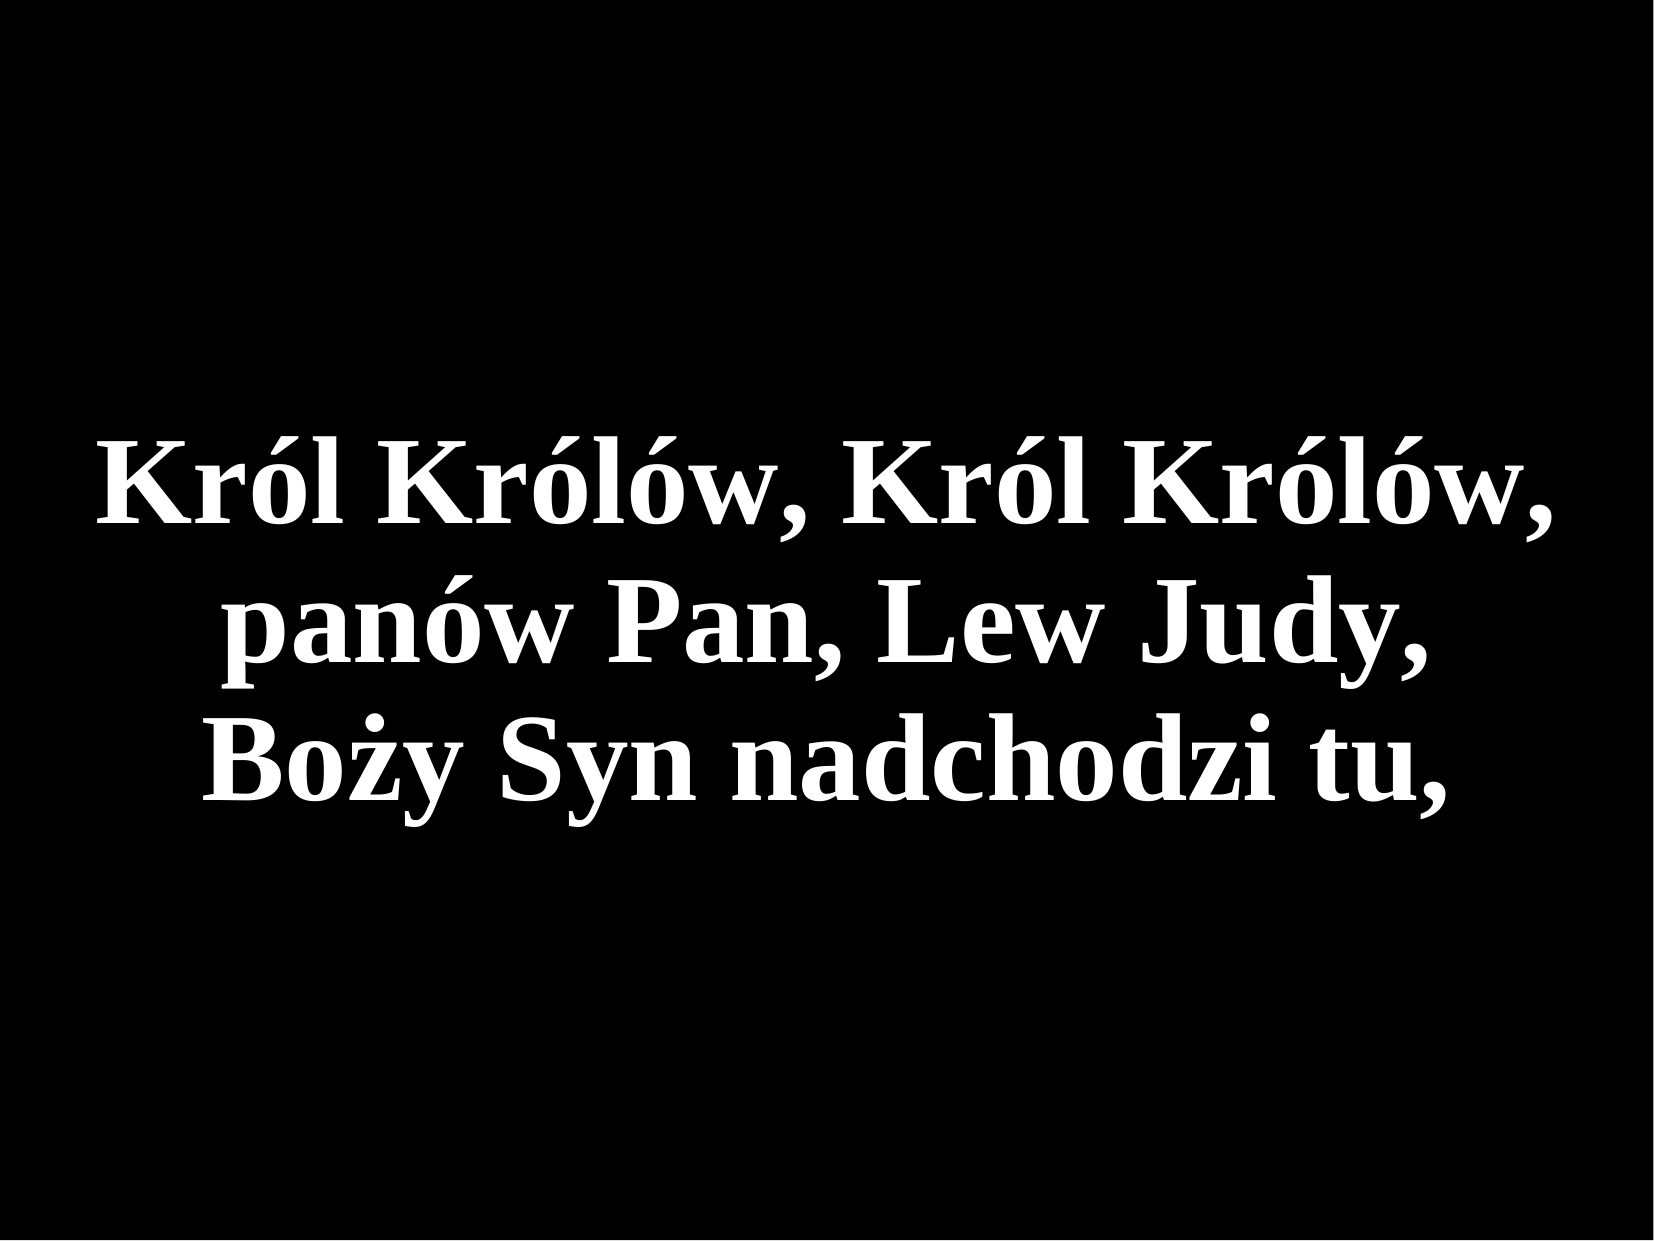

# Król Królów, Król Królów, panów Pan, Lew Judy, Boży Syn nadchodzi tu,